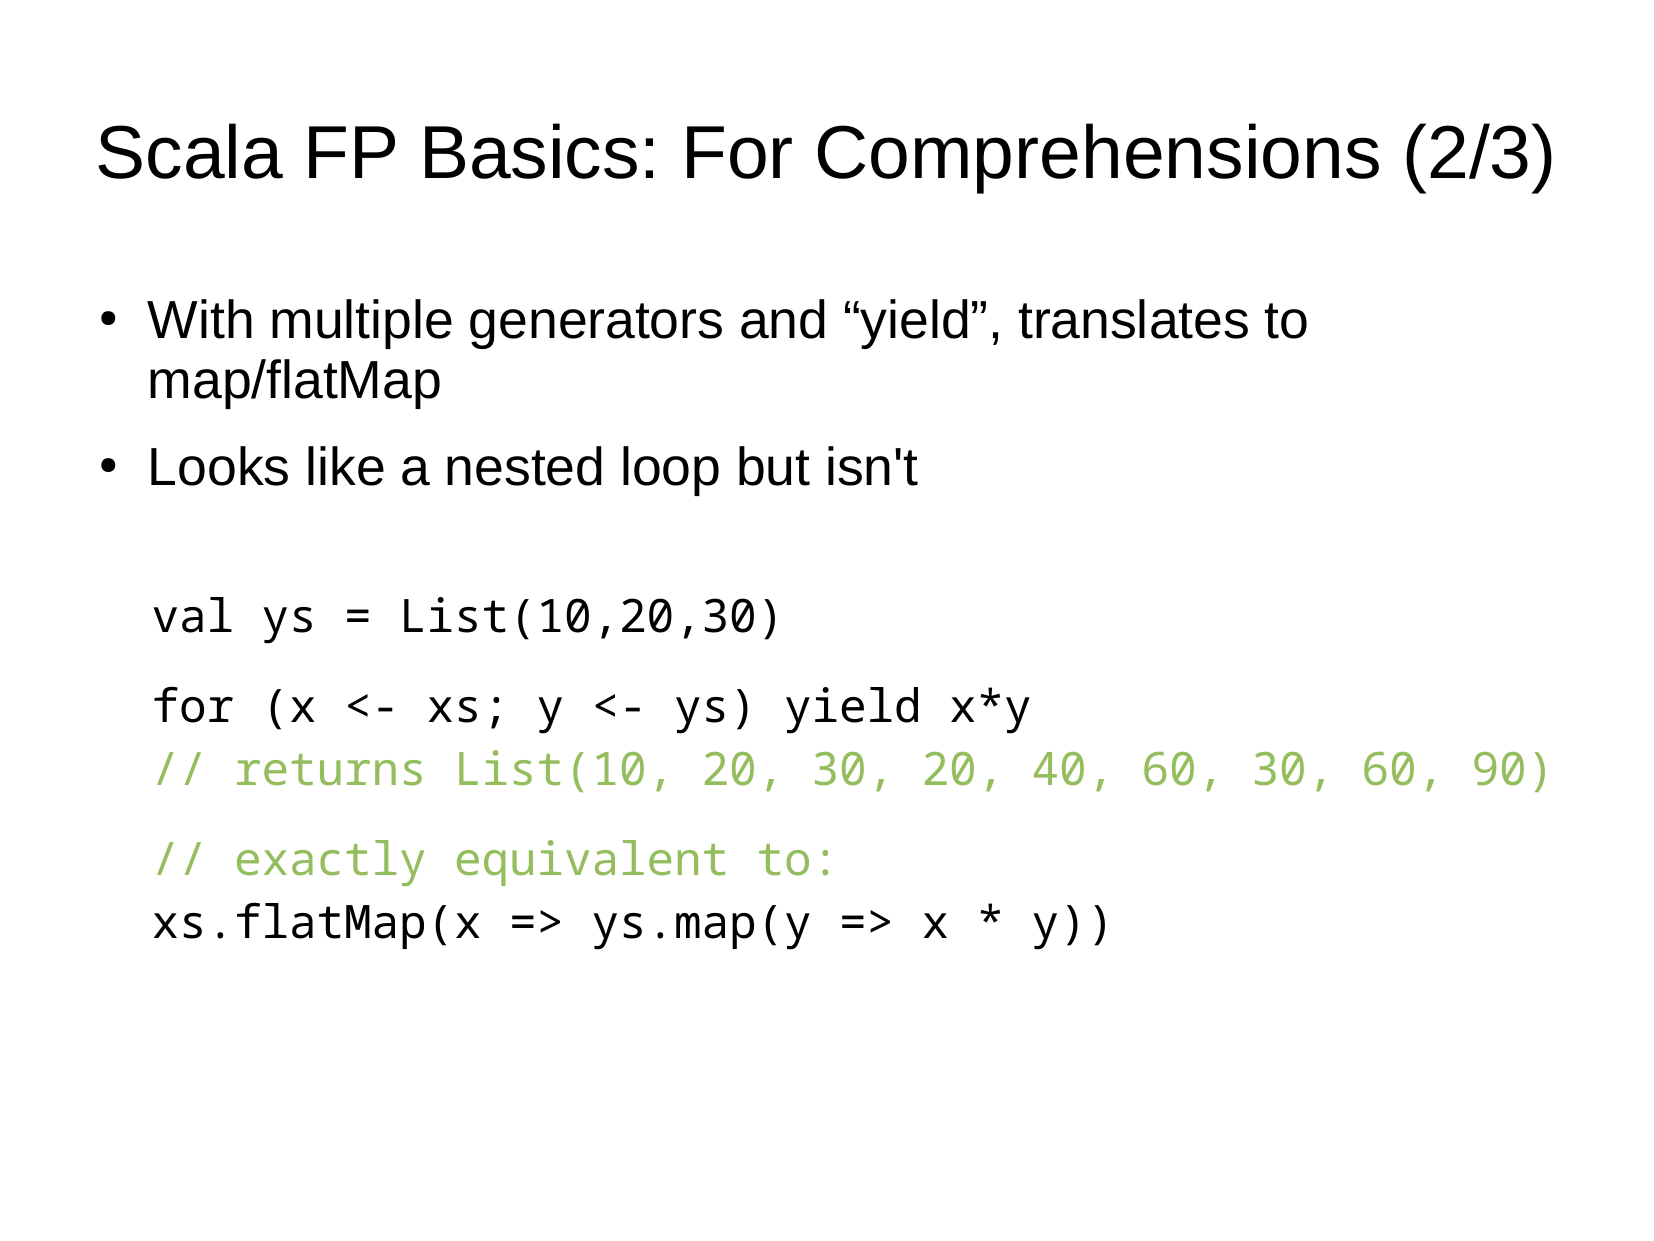

# Scala FP Basics: For Comprehensions (2/3)
With multiple generators and “yield”, translates to map/flatMap
Looks like a nested loop but isn't
val ys = List(10,20,30)
for (x <- xs; y <- ys) yield x*y
// returns List(10, 20, 30, 20, 40, 60, 30, 60, 90)
// exactly equivalent to:
xs.flatMap(x => ys.map(y => x * y))